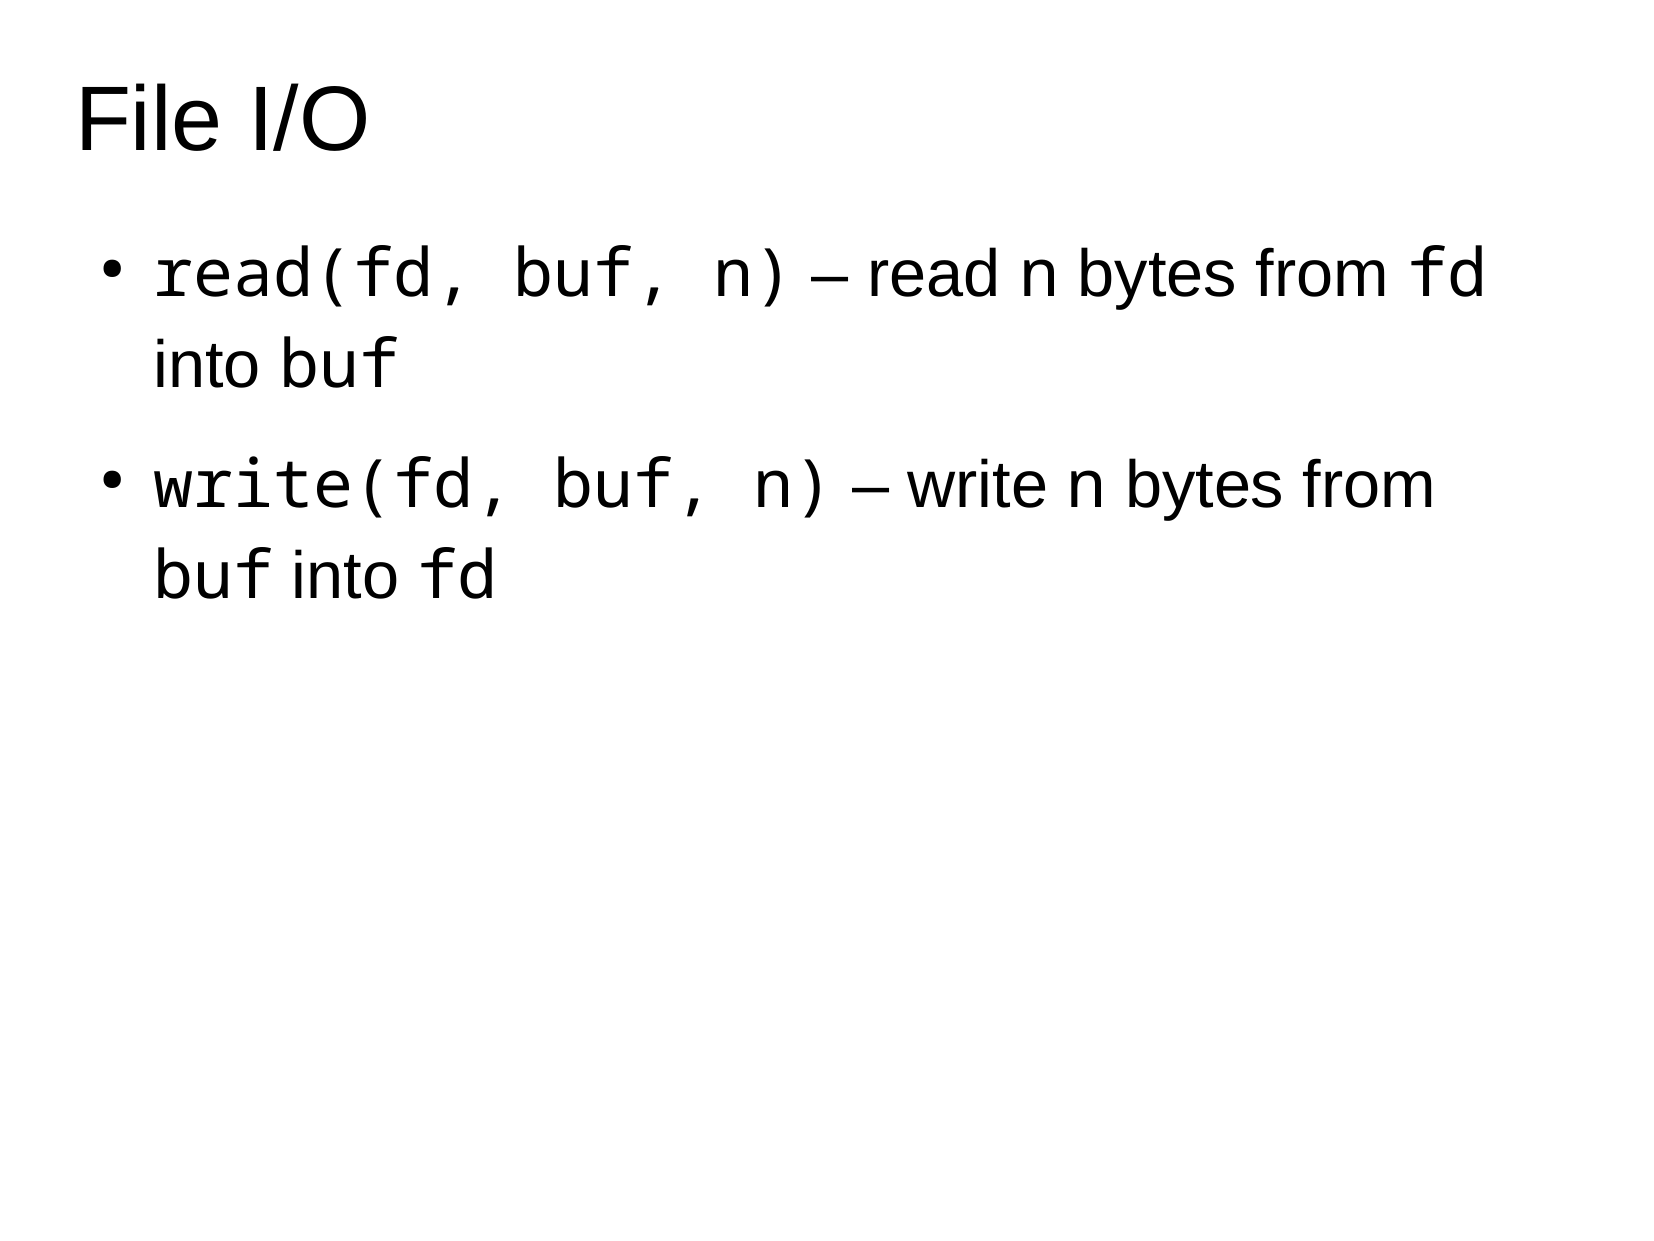

# File I/O
read(fd, buf, n) – read n bytes from fd into buf
write(fd, buf, n) – write n bytes from buf into fd